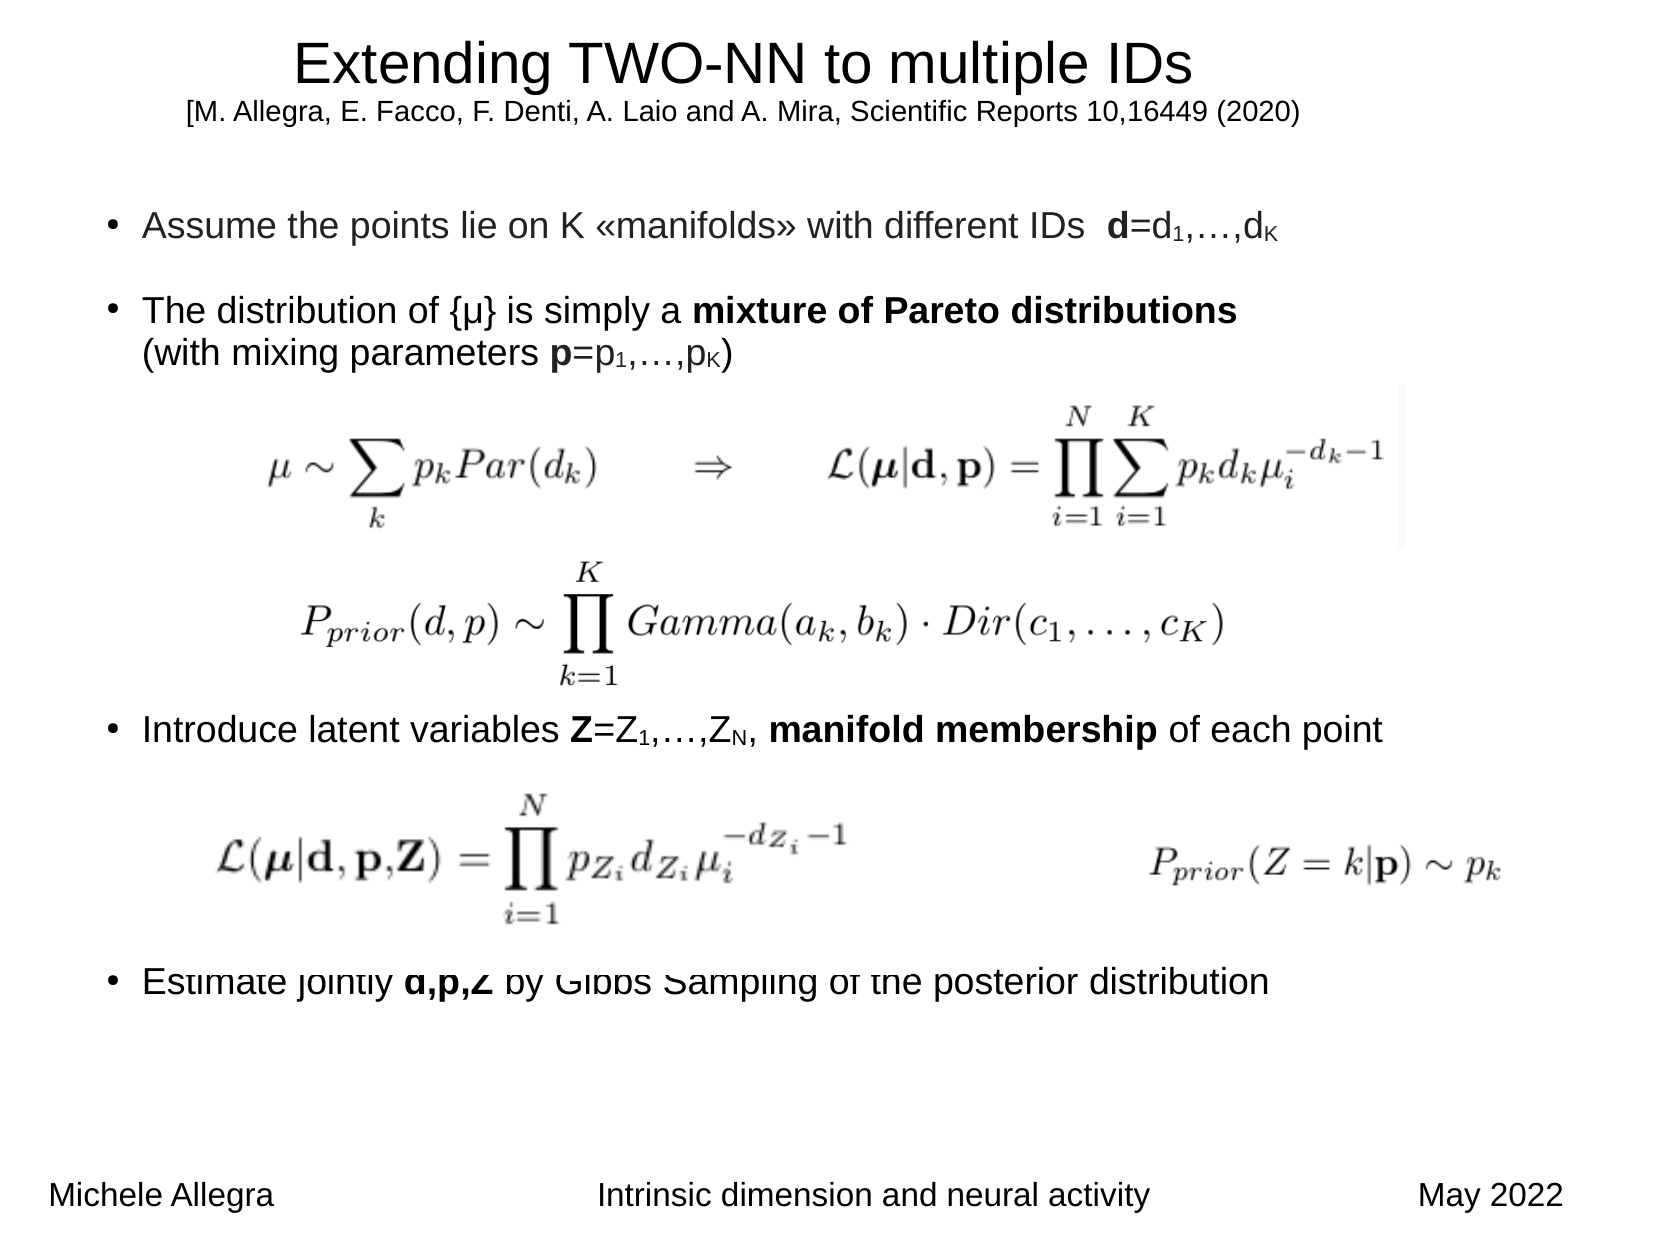

# Extending TWO-NN to multiple IDs [M. Allegra, E. Facco, F. Denti, A. Laio and A. Mira, Scientific Reports 10,16449 (2020)
Assume the points lie on K «manifolds» with different IDs d=d1,…,dK
The distribution of {μ} is simply a mixture of Pareto distributions (with mixing parameters p=p1,…,pK)
Introduce latent variables Z=Z1,…,ZN, manifold membership of each point
Estimate jointly d,p,Z by Gibbs Sampling of the posterior distribution
Michele Allegra Intrinsic dimension and neural activity May 2022